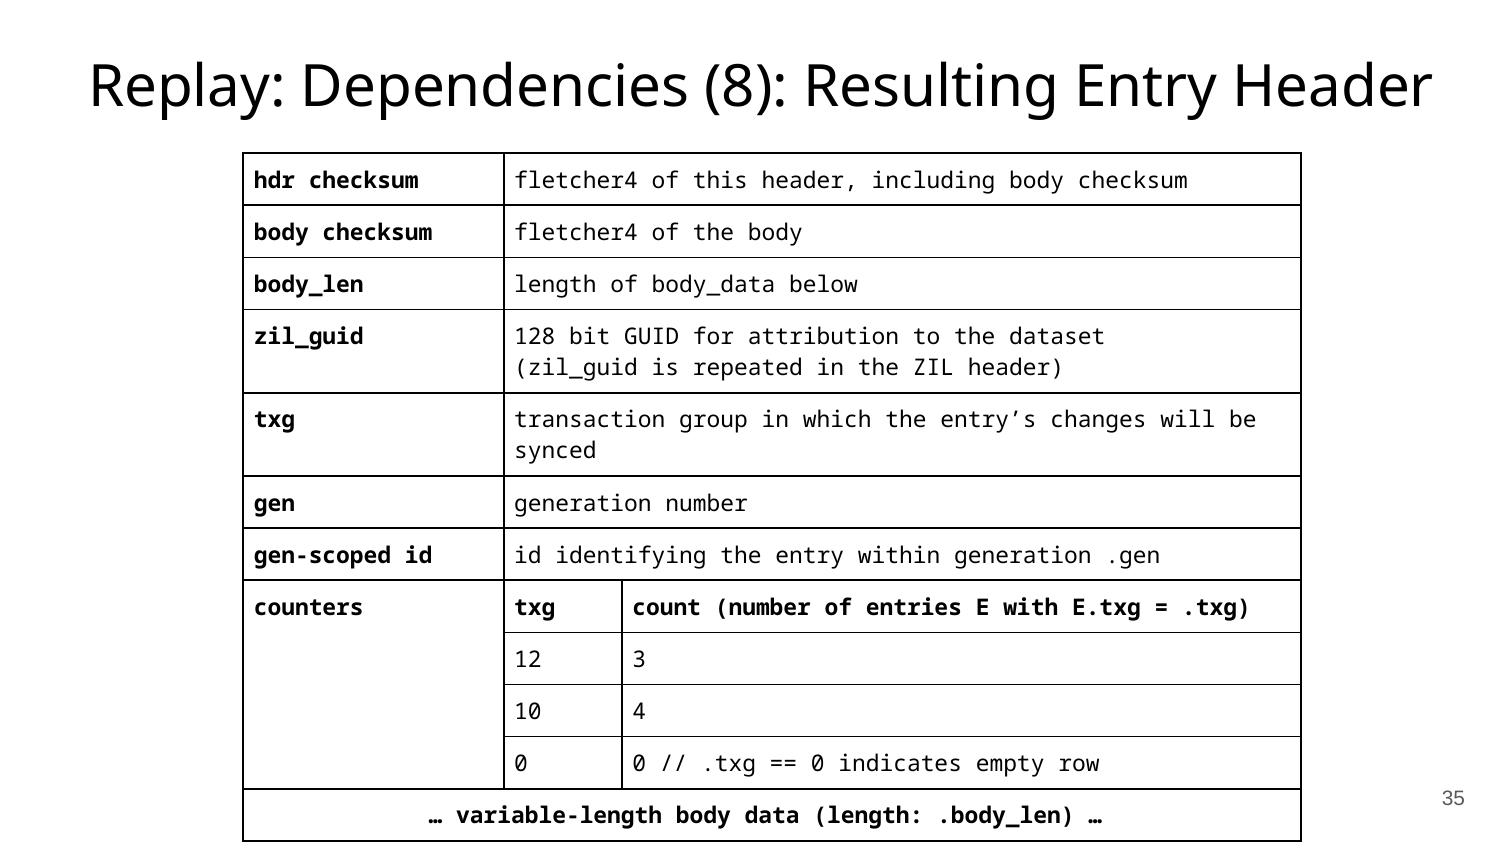

# Replay: Dependencies (8): Resulting Entry Header
| hdr checksum | fletcher4 of this header, including body checksum | |
| --- | --- | --- |
| body checksum | fletcher4 of the body | |
| body\_len | length of body\_data below | |
| zil\_guid | 128 bit GUID for attribution to the dataset (zil\_guid is repeated in the ZIL header) | |
| txg | transaction group in which the entry’s changes will be synced | |
| gen | generation number | |
| gen-scoped id | id identifying the entry within generation .gen | |
| counters | txg | count (number of entries E with E.txg = .txg) |
| | 12 | 3 |
| | 10 | 4 |
| | 0 | 0 // .txg == 0 indicates empty row |
| … variable-length body data (length: .body\_len) … | | |